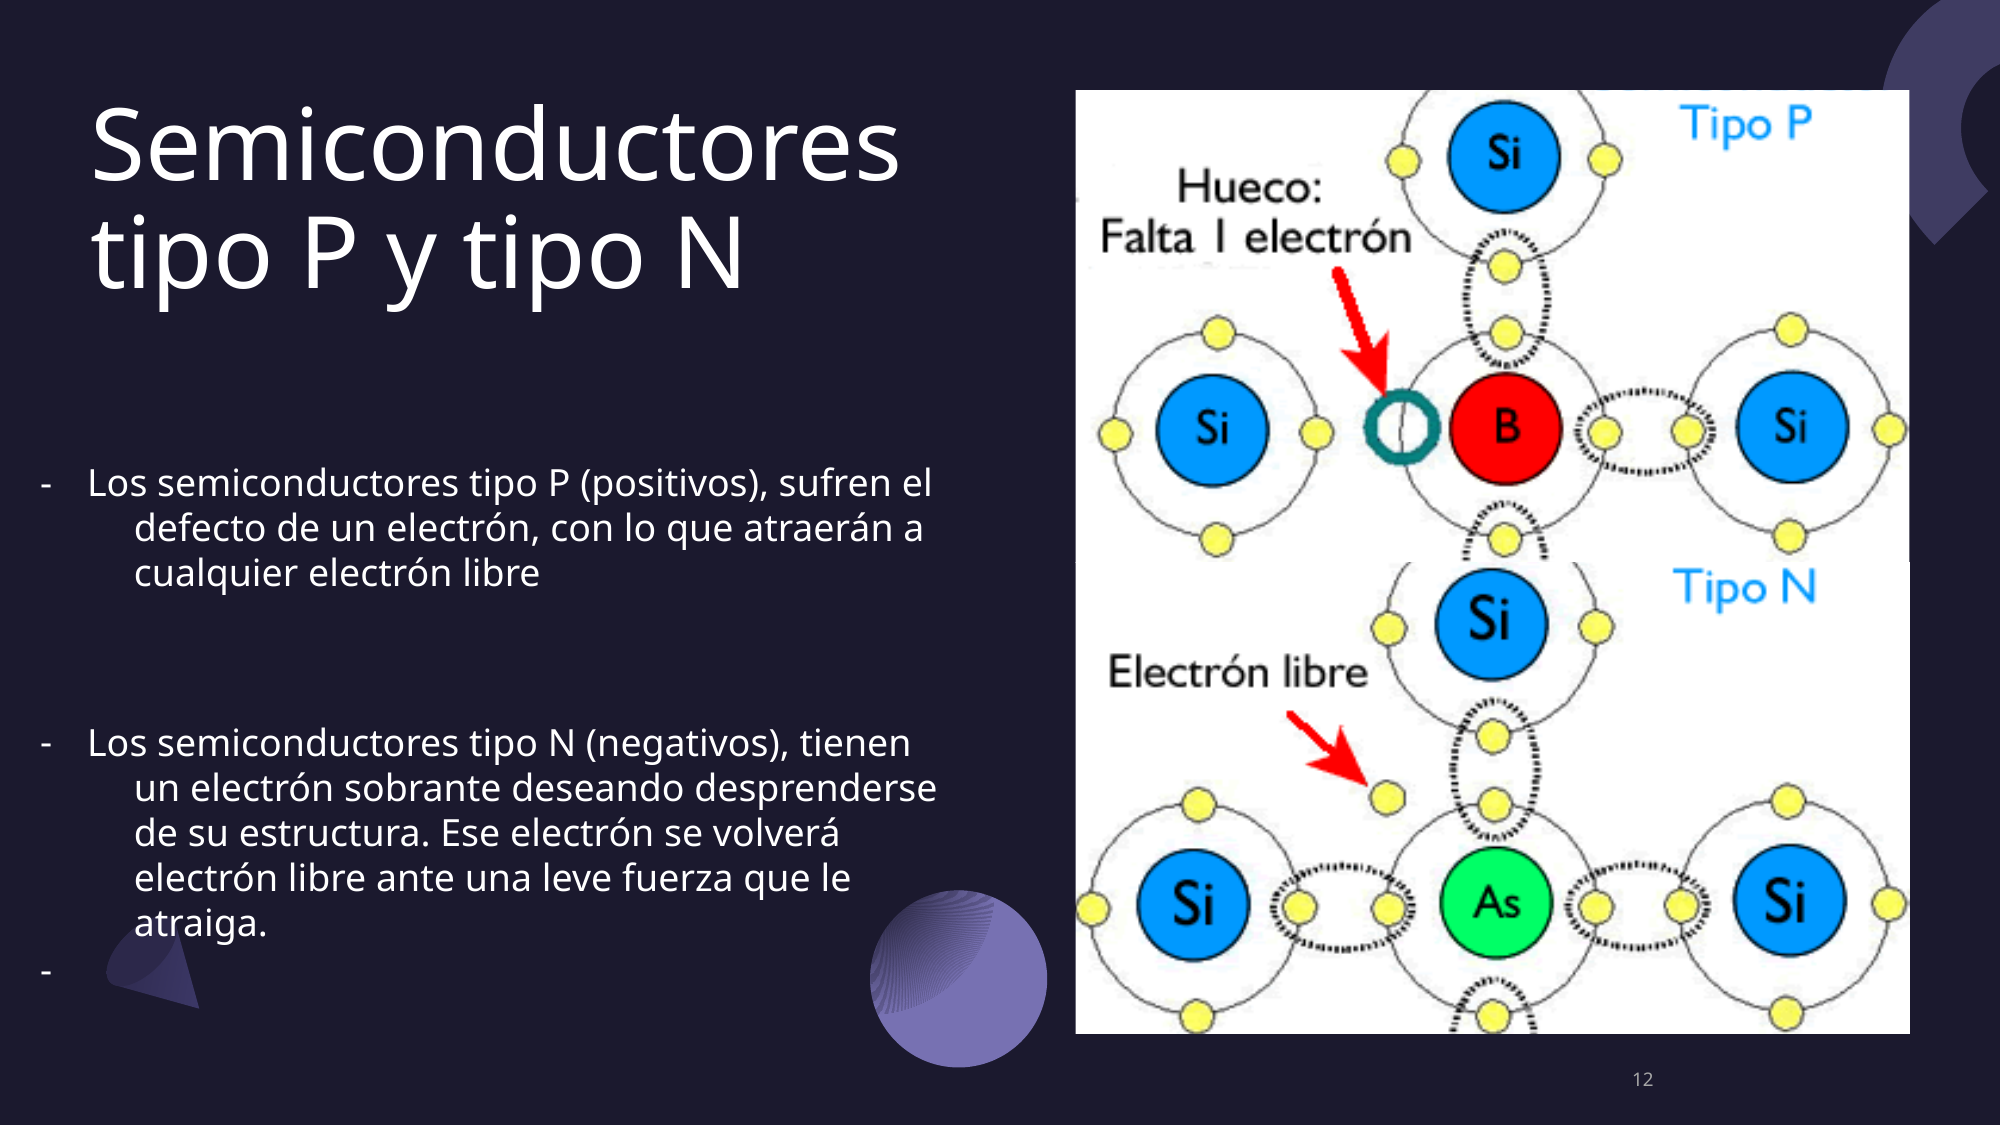

# Semiconductores tipo P y tipo N
Los semiconductores tipo P (positivos), sufren el defecto de un electrón, con lo que atraerán a cualquier electrón libre
Los semiconductores tipo N (negativos), tienen un electrón sobrante deseando desprenderse de su estructura. Ese electrón se volverá electrón libre ante una leve fuerza que le atraiga.